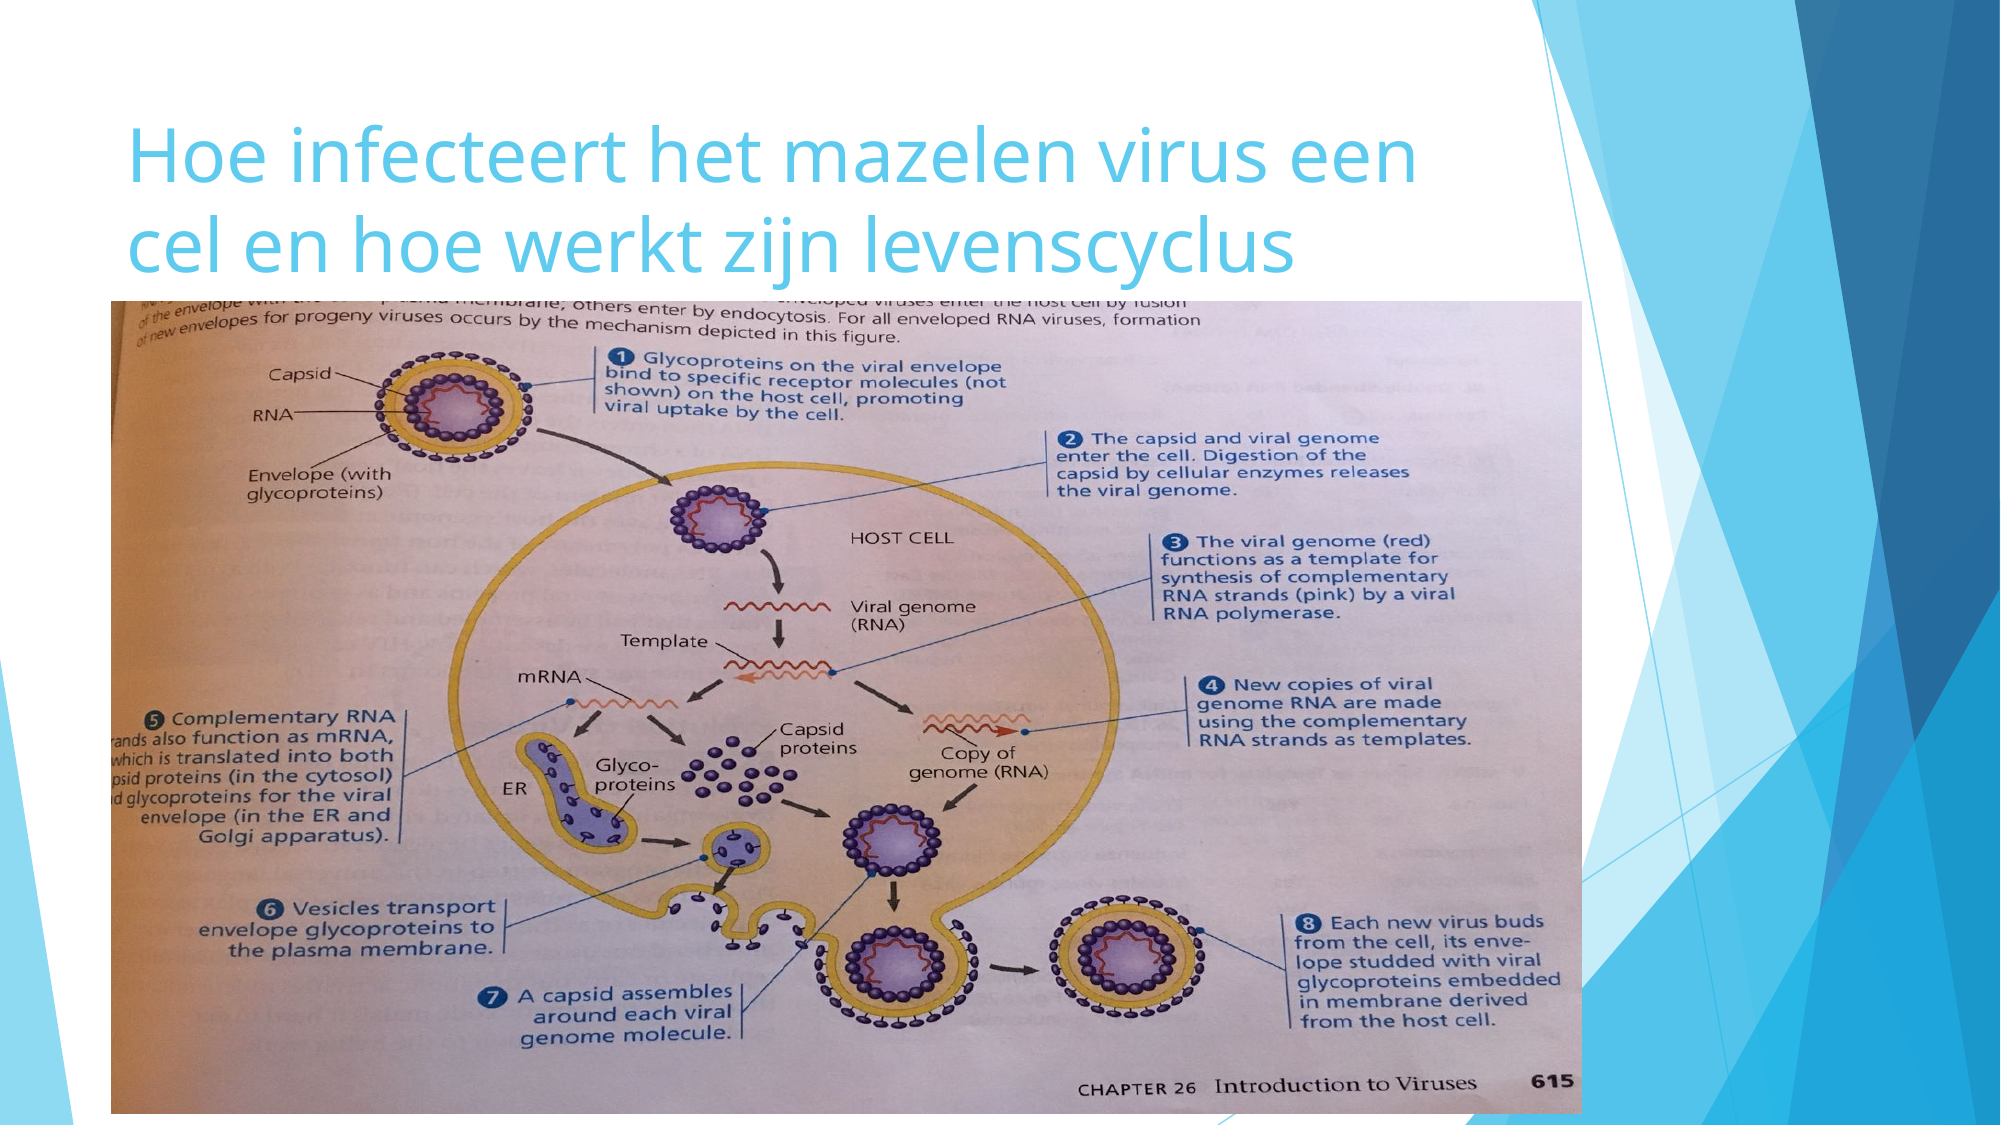

# Hoe infecteert het mazelen virus een cel en hoe werkt zijn levenscyclus